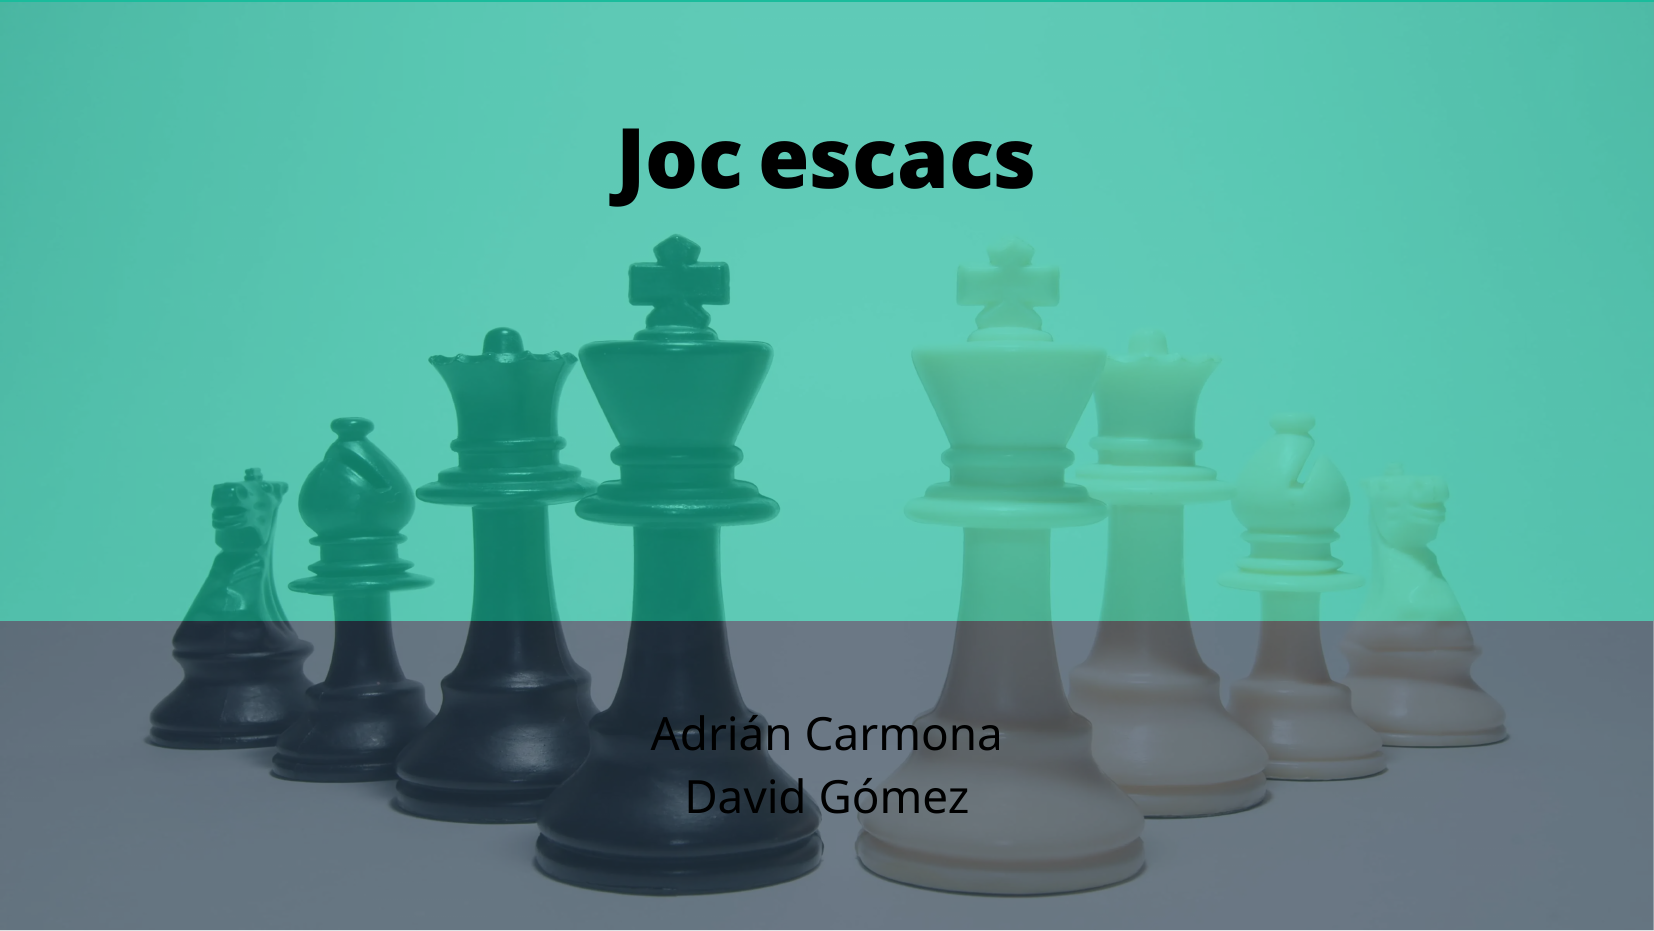

# Joc escacs
Adrián Carmona
David Gómez